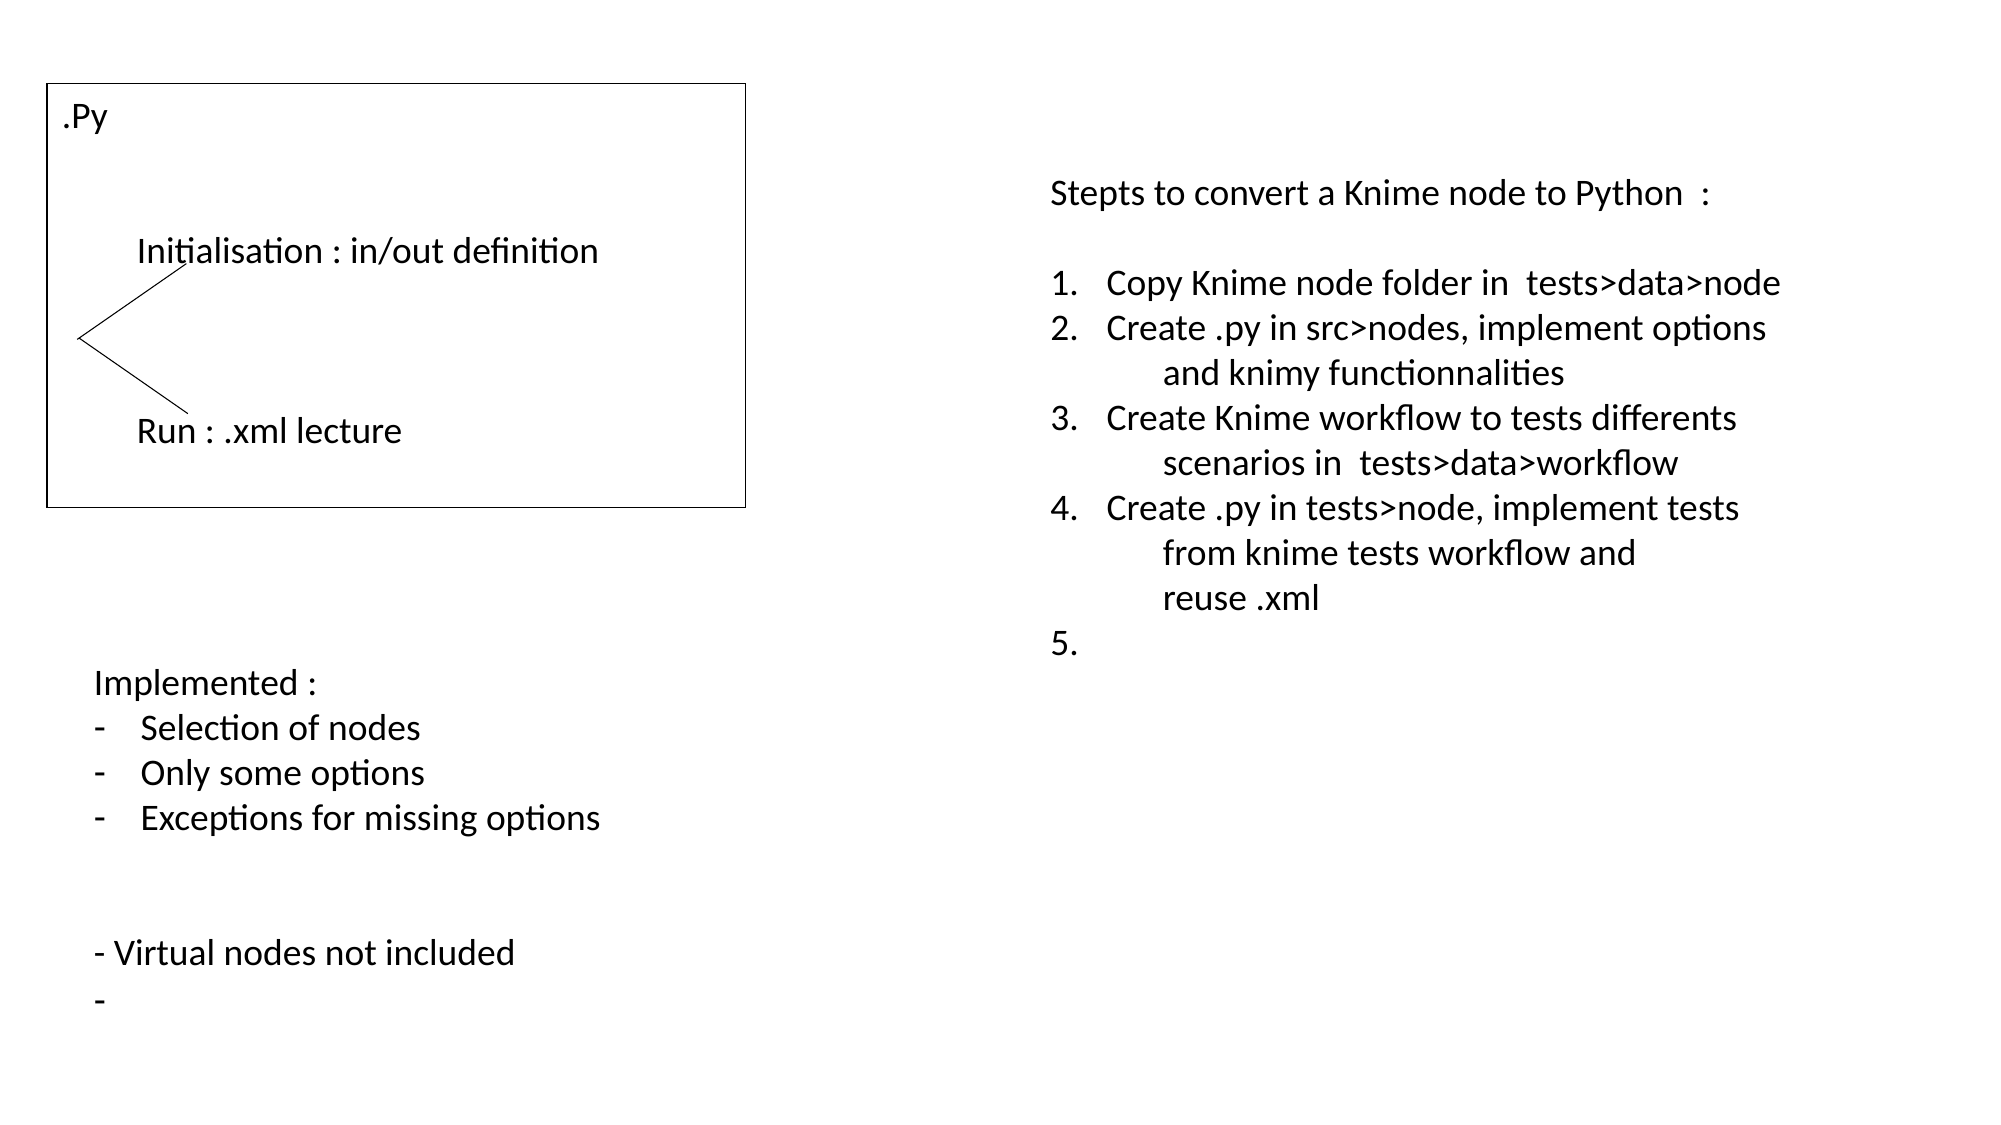

.Py
	Initialisation : in/out definition
	Run : .xml lecture
Stepts to convert a Knime node to Python :
Copy Knime node folder in tests>data>node
Create .py in src>nodes, implement options and knimy functionnalities
Create Knime workflow to tests differents scenarios in tests>data>workflow
Create .py in tests>node, implement tests from knime tests workflow and reuse .xml
Implemented :
Selection of nodes
Only some options
Exceptions for missing options
- Virtual nodes not included